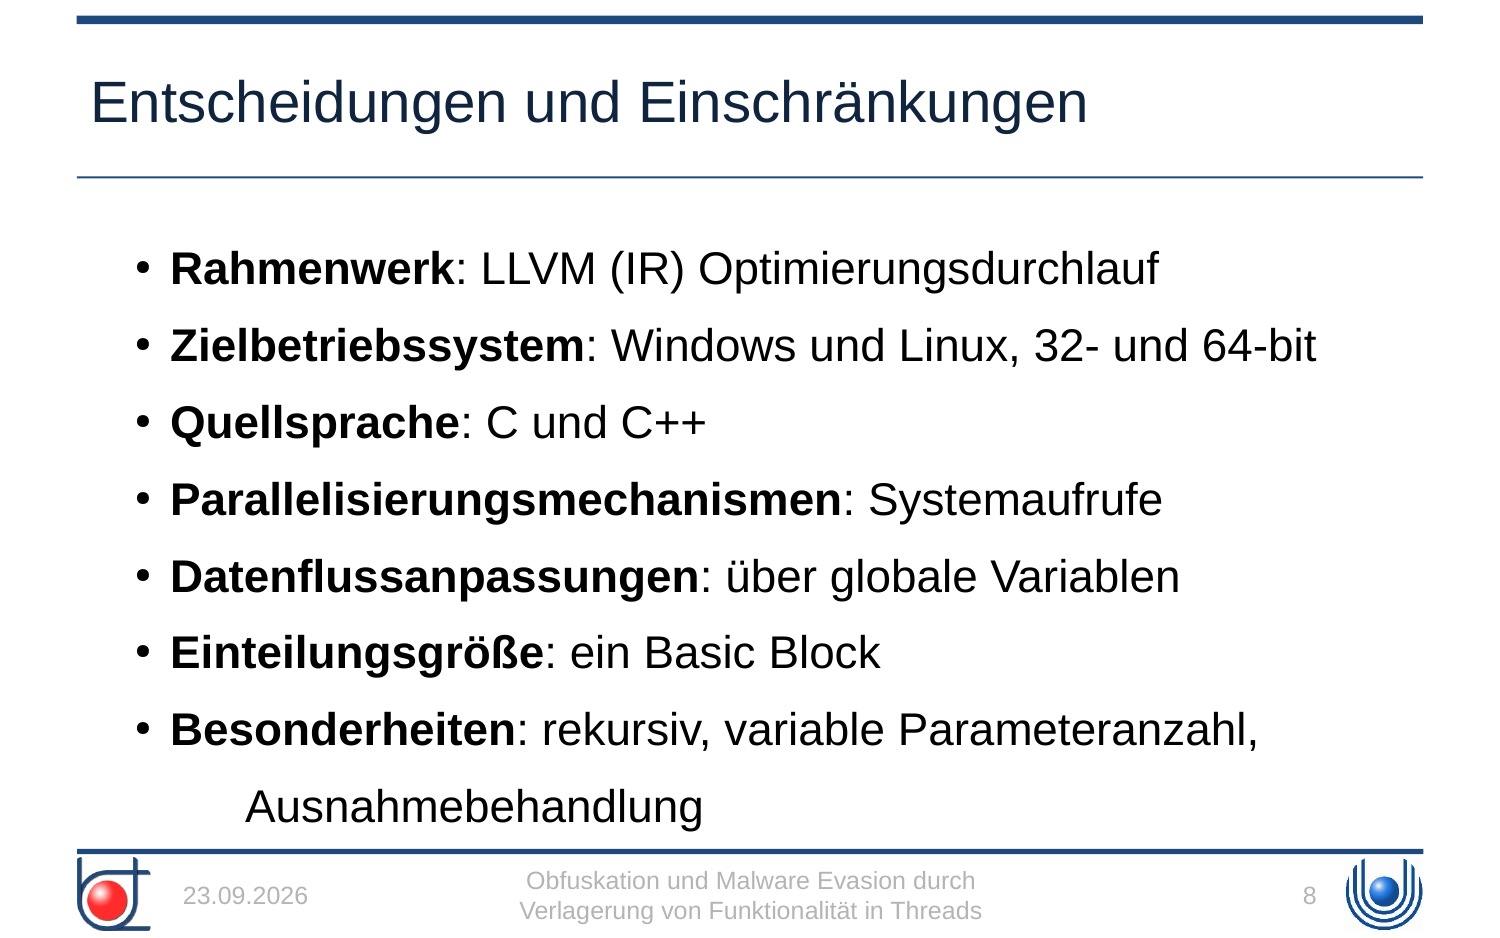

# Entscheidungen und Einschränkungen
Rahmenwerk: LLVM (IR) Optimierungsdurchlauf
Zielbetriebssystem: Windows und Linux, 32- und 64-bit
Quellsprache: C und C++
Parallelisierungsmechanismen: Systemaufrufe
Datenflussanpassungen: über globale Variablen
Einteilungsgröße: ein Basic Block
Besonderheiten: rekursiv, variable Parameteranzahl,
	Ausnahmebehandlung
Obfuskation und Malware Evasion durch Verlagerung von Funktionalität in Threads